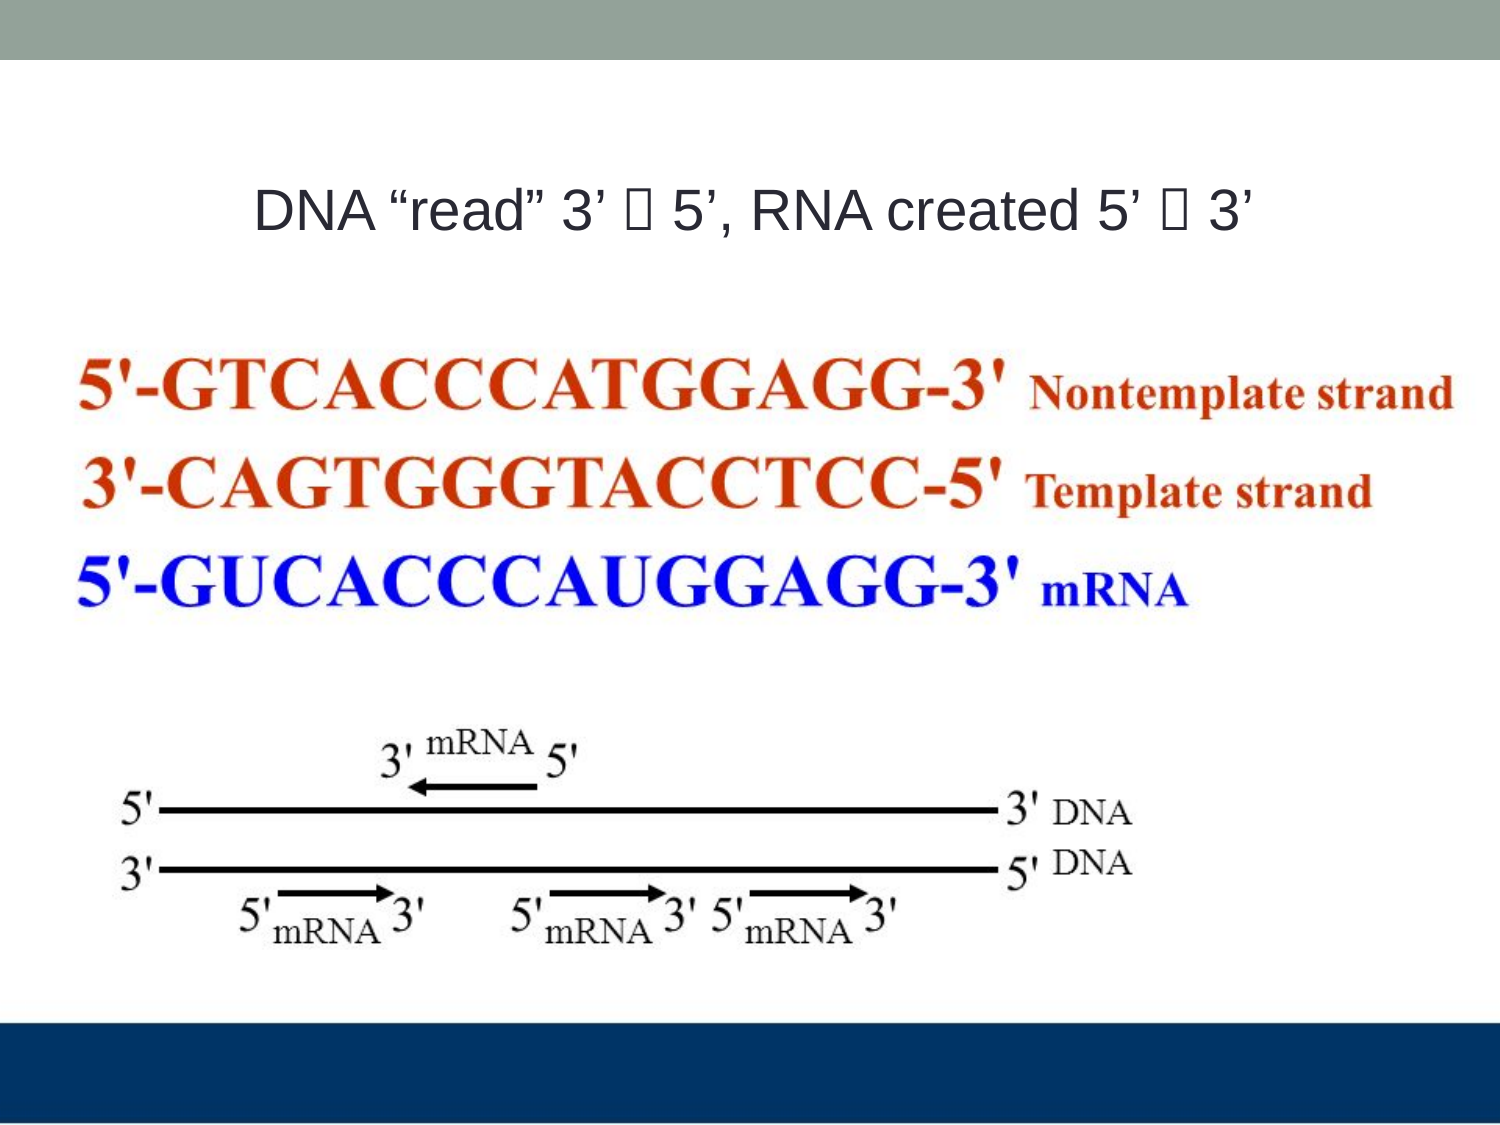

DNA “read” 3’  5’, RNA created 5’  3’